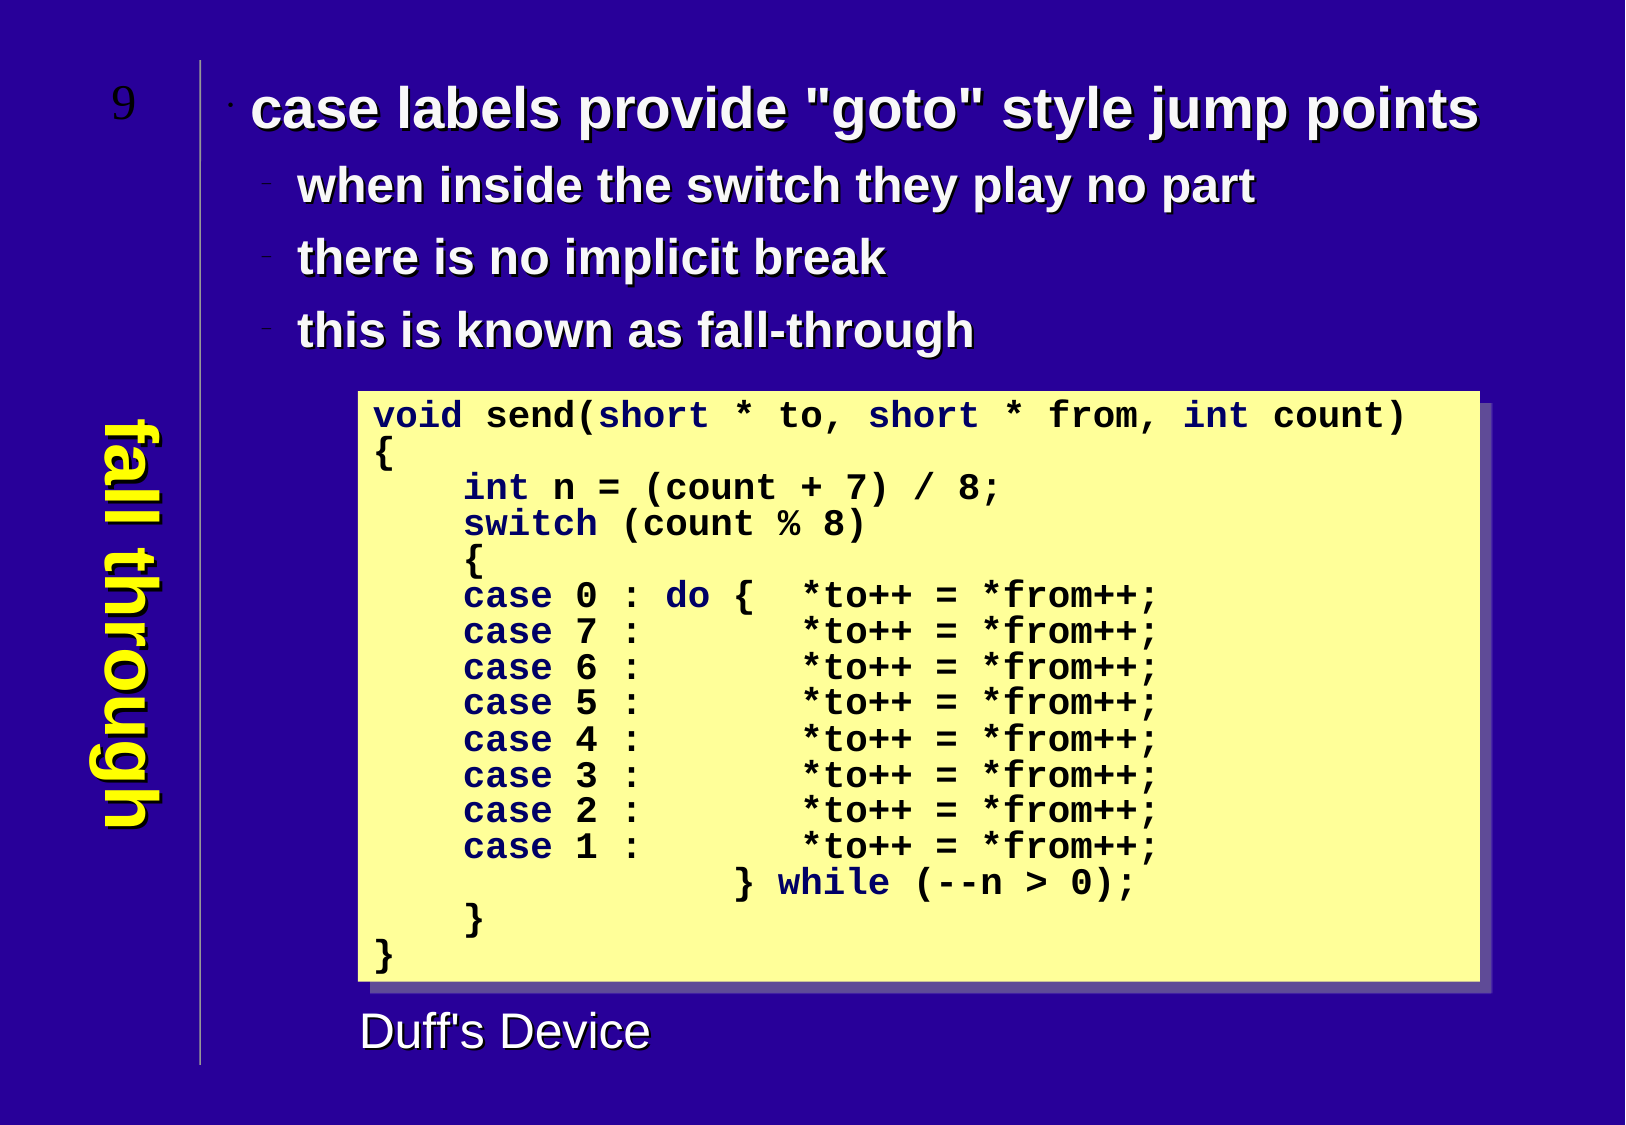

9
 case labels provide "goto" style jump points
when inside the switch they play no part
there is no implicit break
this is known as fall-through
# fall through
void send(short * to, short * from, int count)
{
 int n = (count + 7) / 8;
 switch (count % 8)
 {
 case 0 : do { *to++ = *from++;
 case 7 : *to++ = *from++;
 case 6 : *to++ = *from++;
 case 5 : *to++ = *from++;
 case 4 : *to++ = *from++;
 case 3 : *to++ = *from++;
 case 2 : *to++ = *from++;
 case 1 : *to++ = *from++;
 } while (--n > 0);
 }
}
Duff's Device